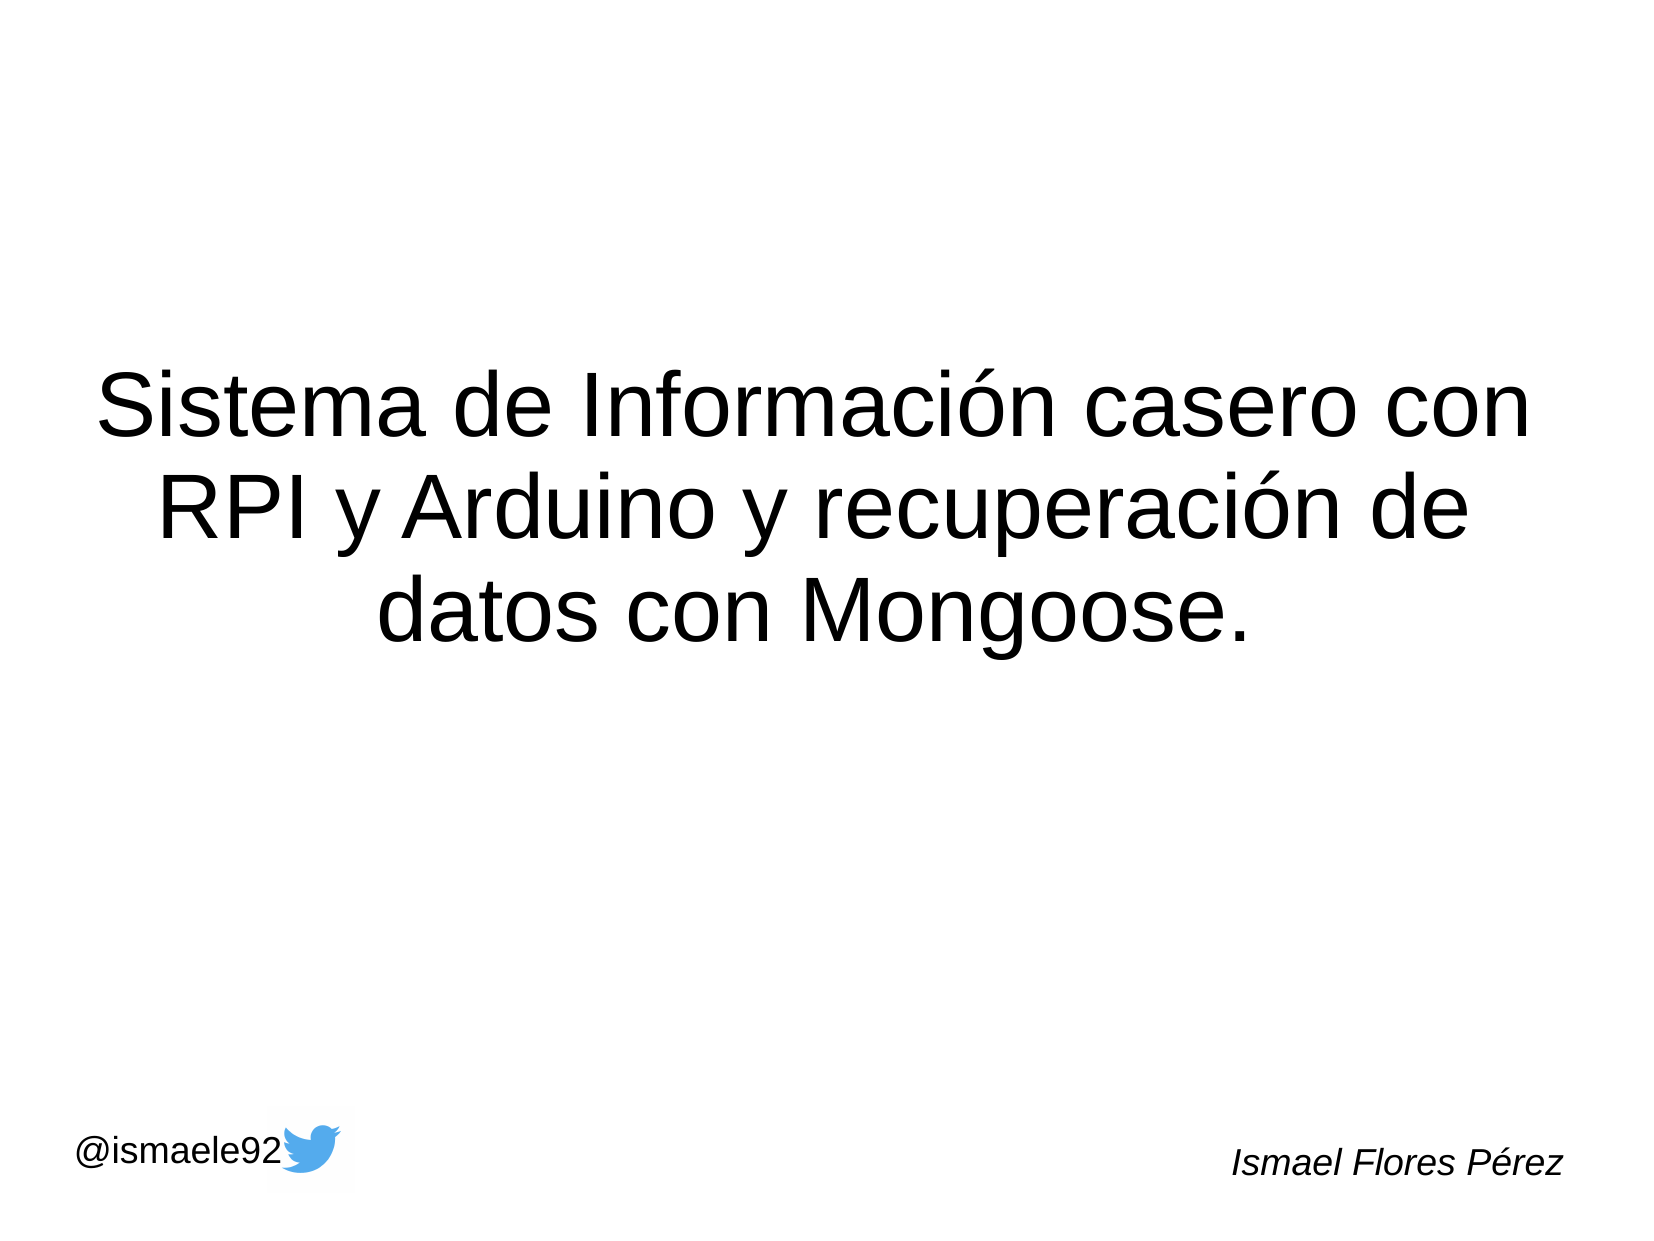

# Sistema de Información casero con RPI y Arduino y recuperación de datos con Mongoose.
@ismaele92
Ismael Flores Pérez